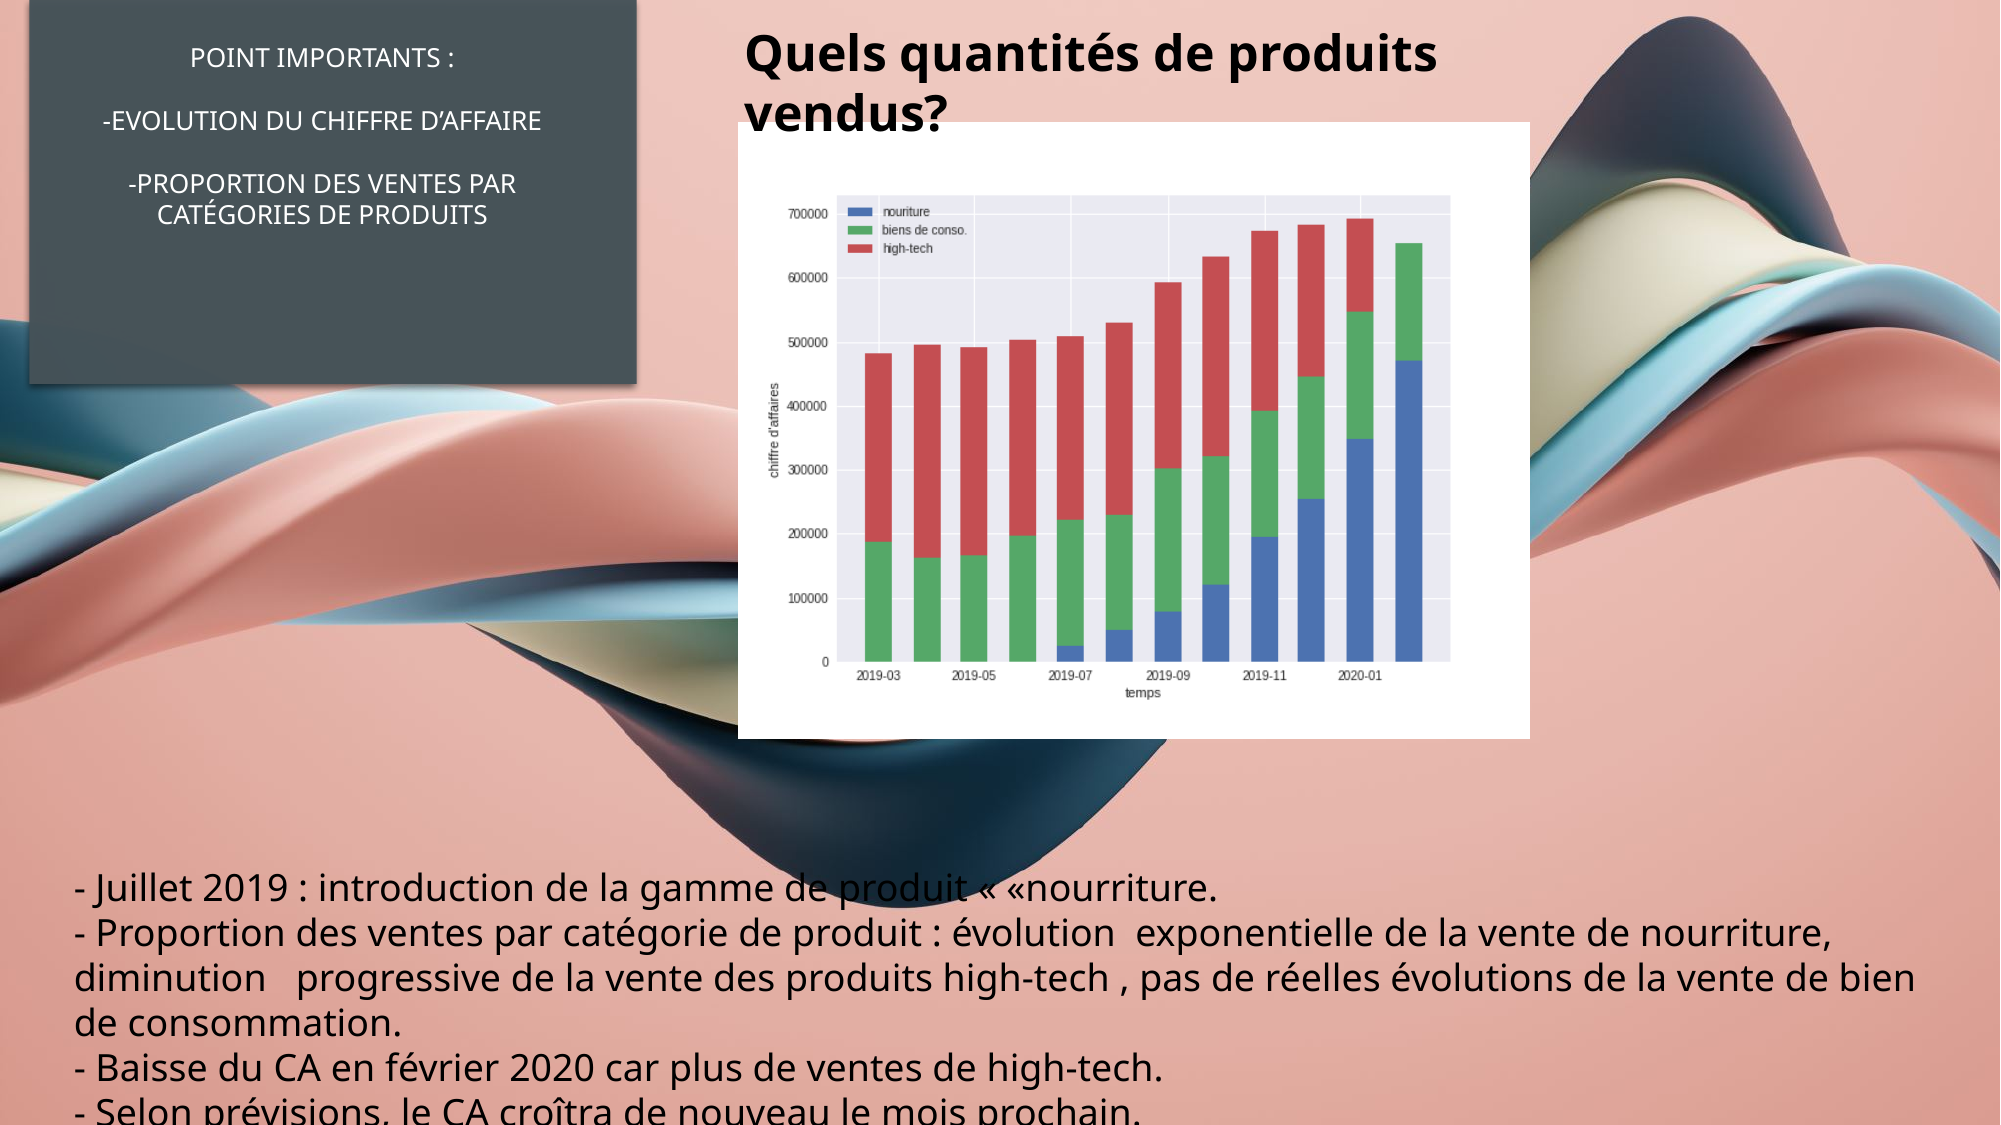

Quels quantités de produits vendus?
# Point importants : -Evolution du Chiffre d’affaire -Proportion des ventes par catégories de produits
- Juillet 2019 : introduction de la gamme de produit « «nourriture.
- Proportion des ventes par catégorie de produit : évolution exponentielle de la vente de nourriture, diminution progressive de la vente des produits high-tech , pas de réelles évolutions de la vente de bien de consommation.
- Baisse du CA en février 2020 car plus de ventes de high-tech.
- Selon prévisions, le CA croîtra de nouveau le mois prochain.